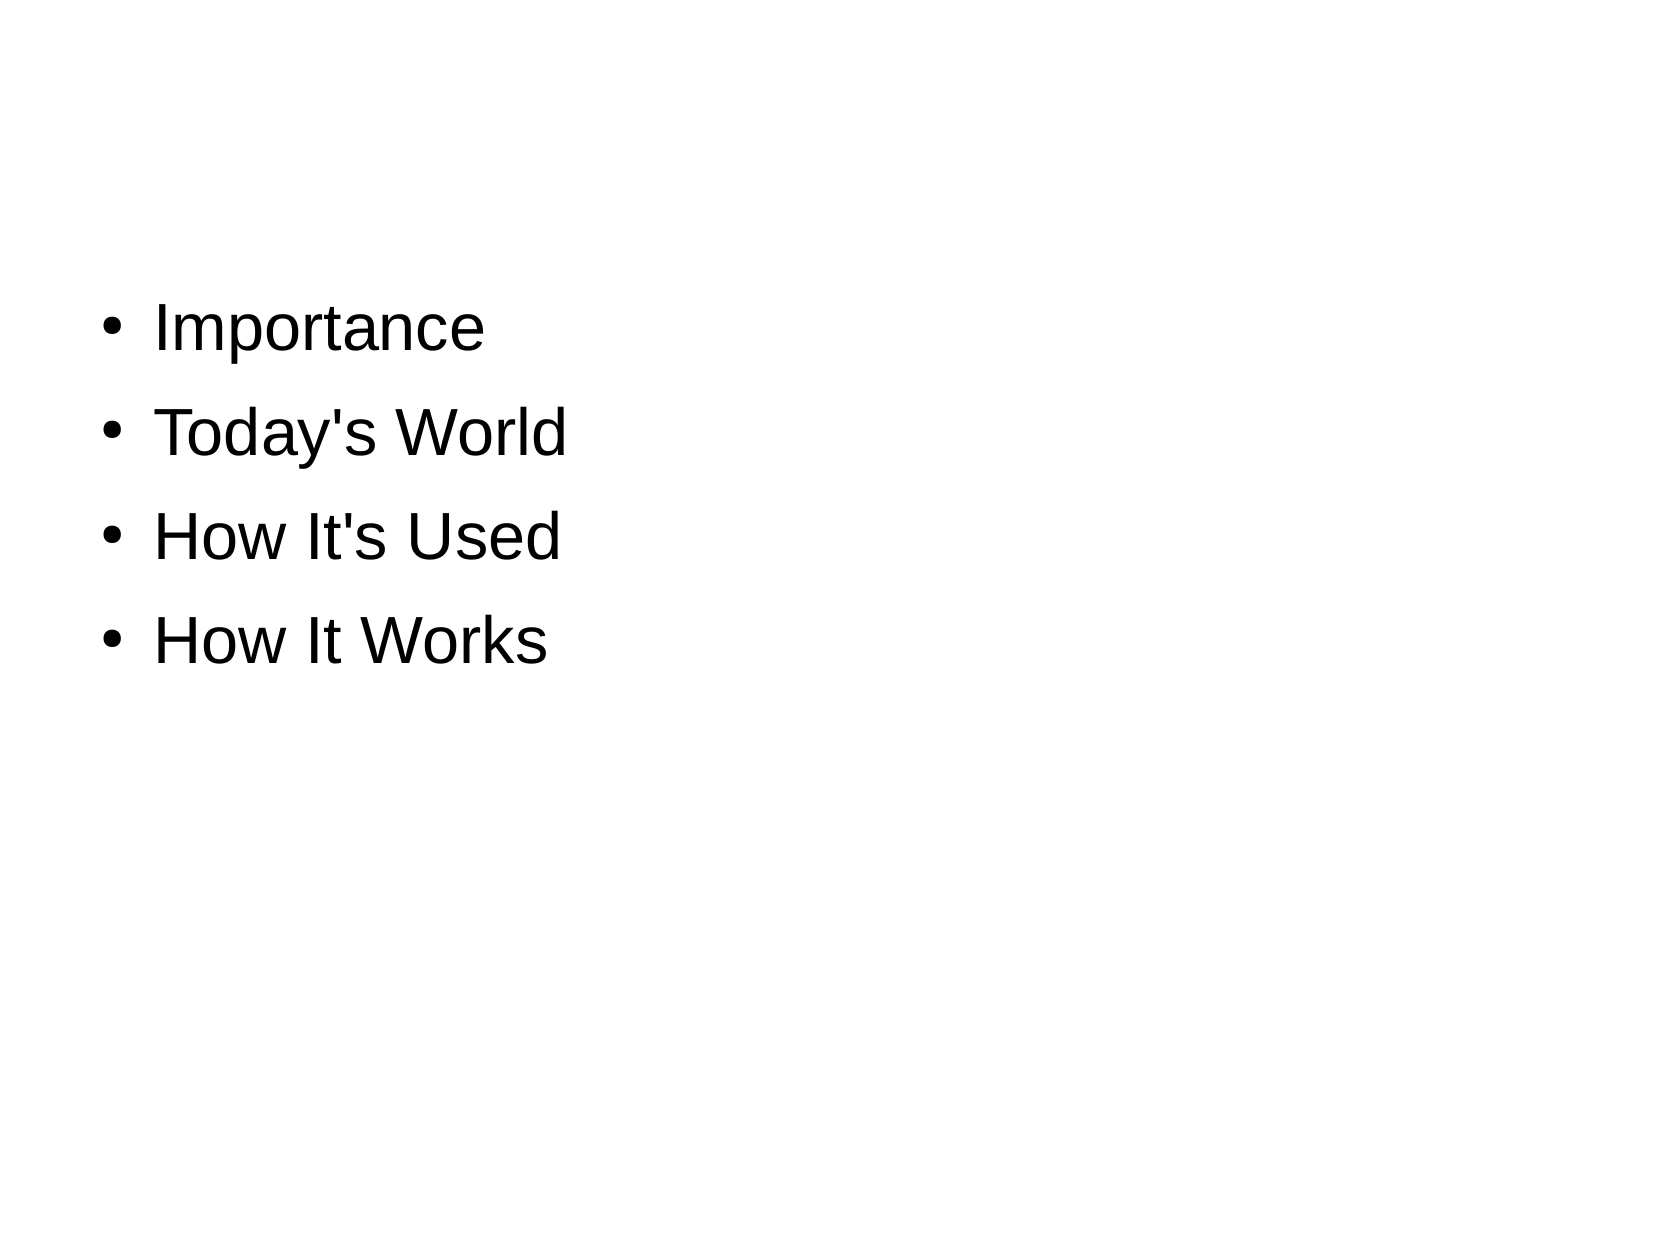

#
Importance
Today's World
How It's Used
How It Works